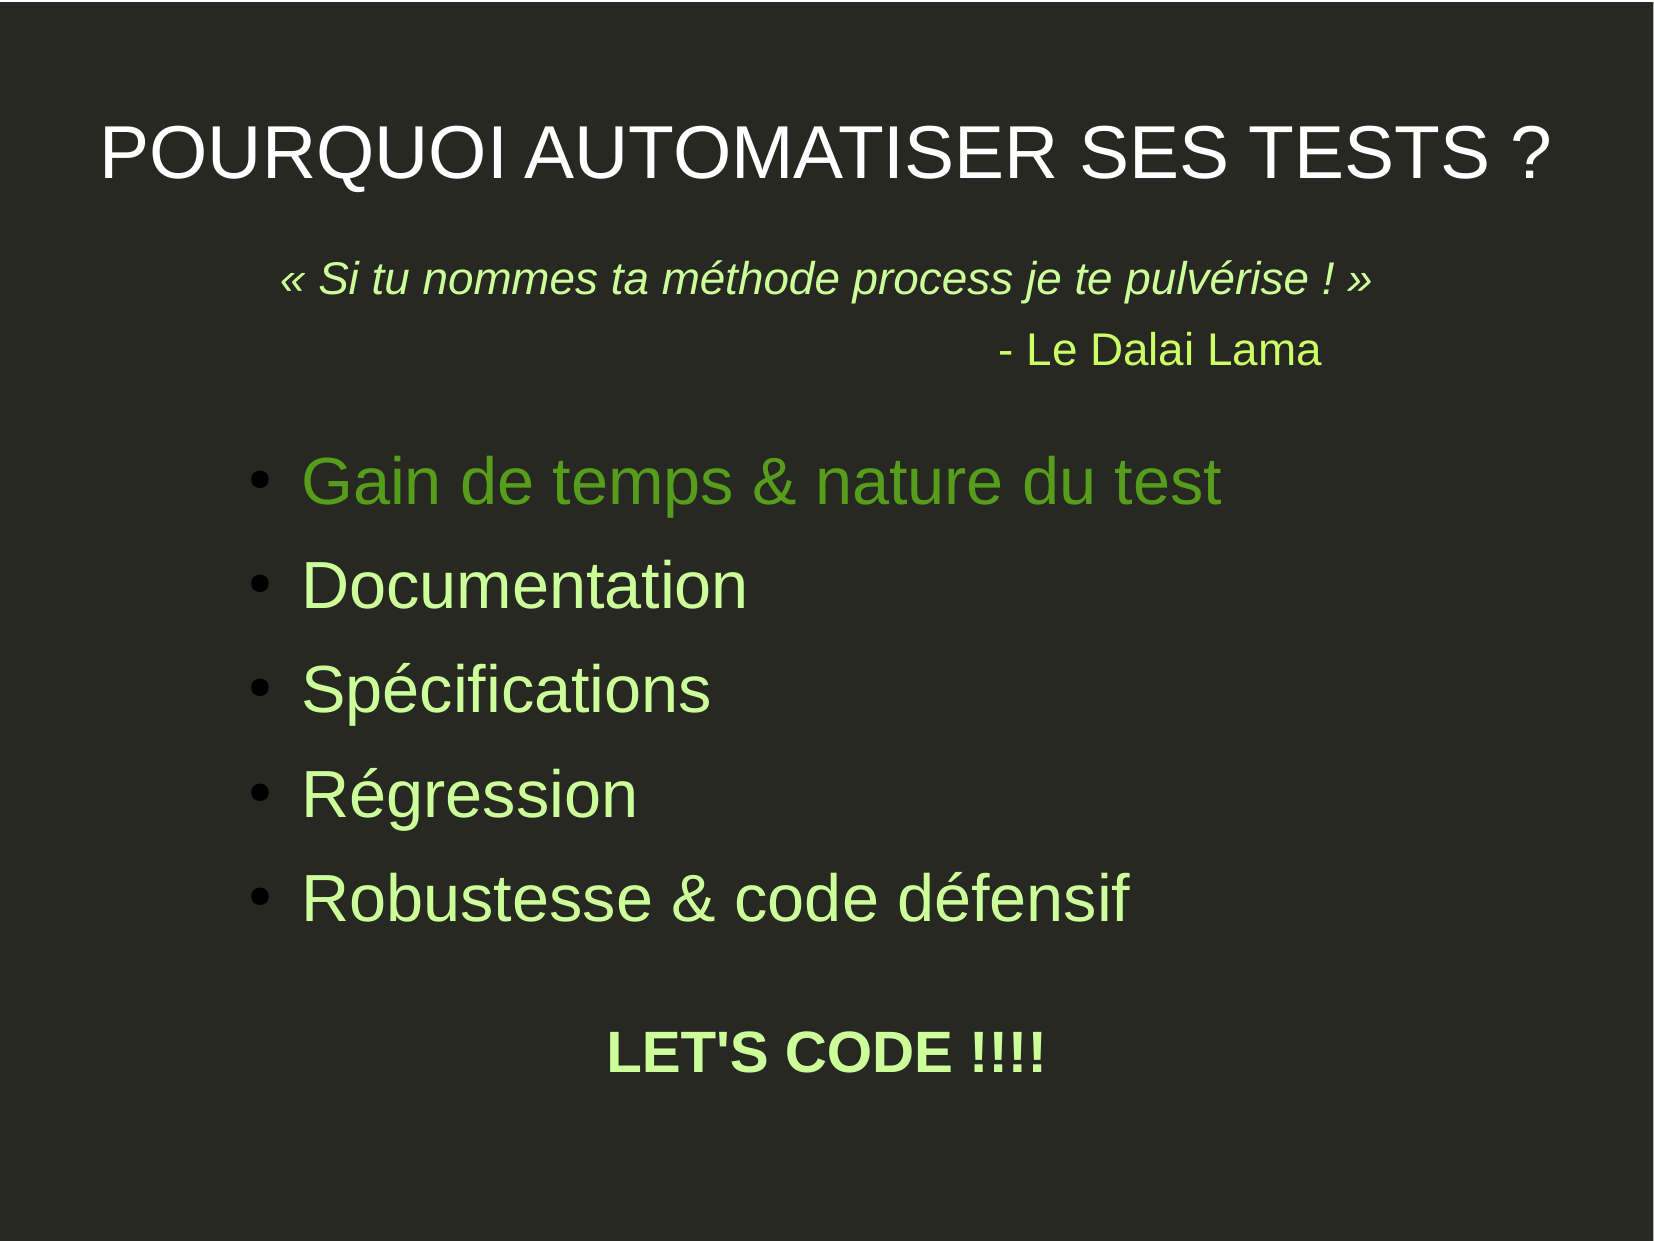

# POURQUOI AUTOMATISER SES TESTS ?
« Si tu nommes ta méthode process je te pulvérise ! »
- Le Dalai Lama
Gain de temps & nature du test
Documentation
Spécifications
Régression
Robustesse & code défensif
LET'S CODE !!!!